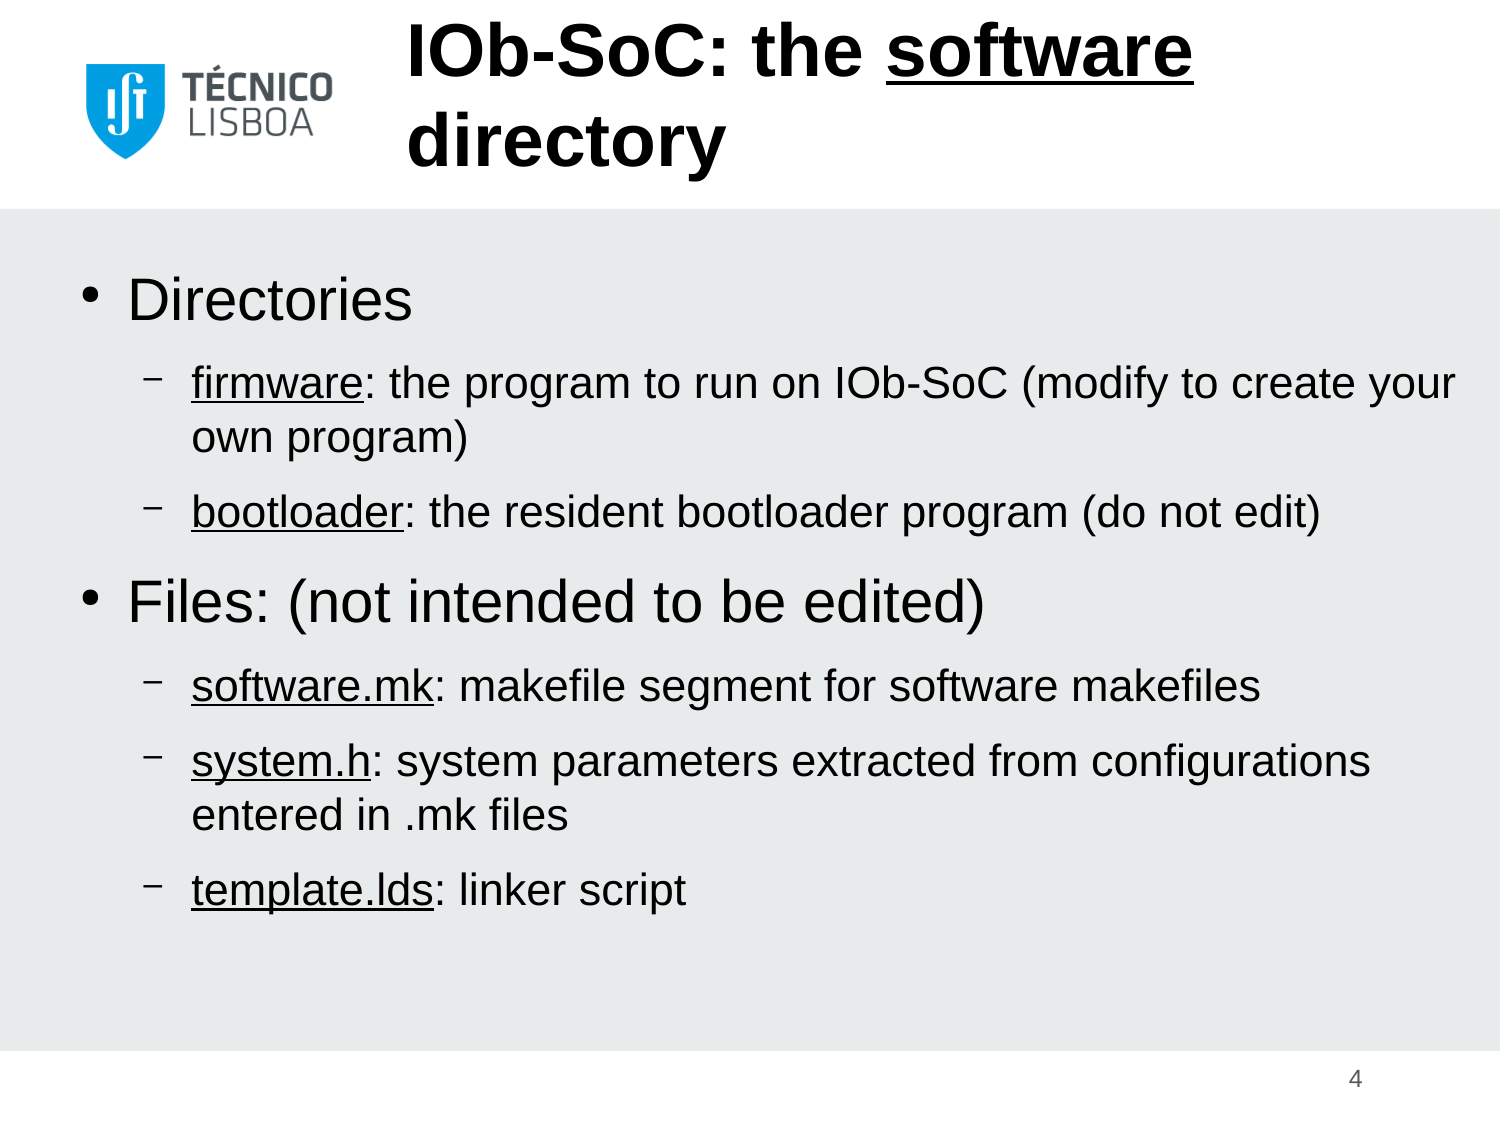

# IOb-SoC: the software directory
Directories
firmware: the program to run on IOb-SoC (modify to create your own program)
bootloader: the resident bootloader program (do not edit)
Files: (not intended to be edited)
software.mk: makefile segment for software makefiles
system.h: system parameters extracted from configurations entered in .mk files
template.lds: linker script
4